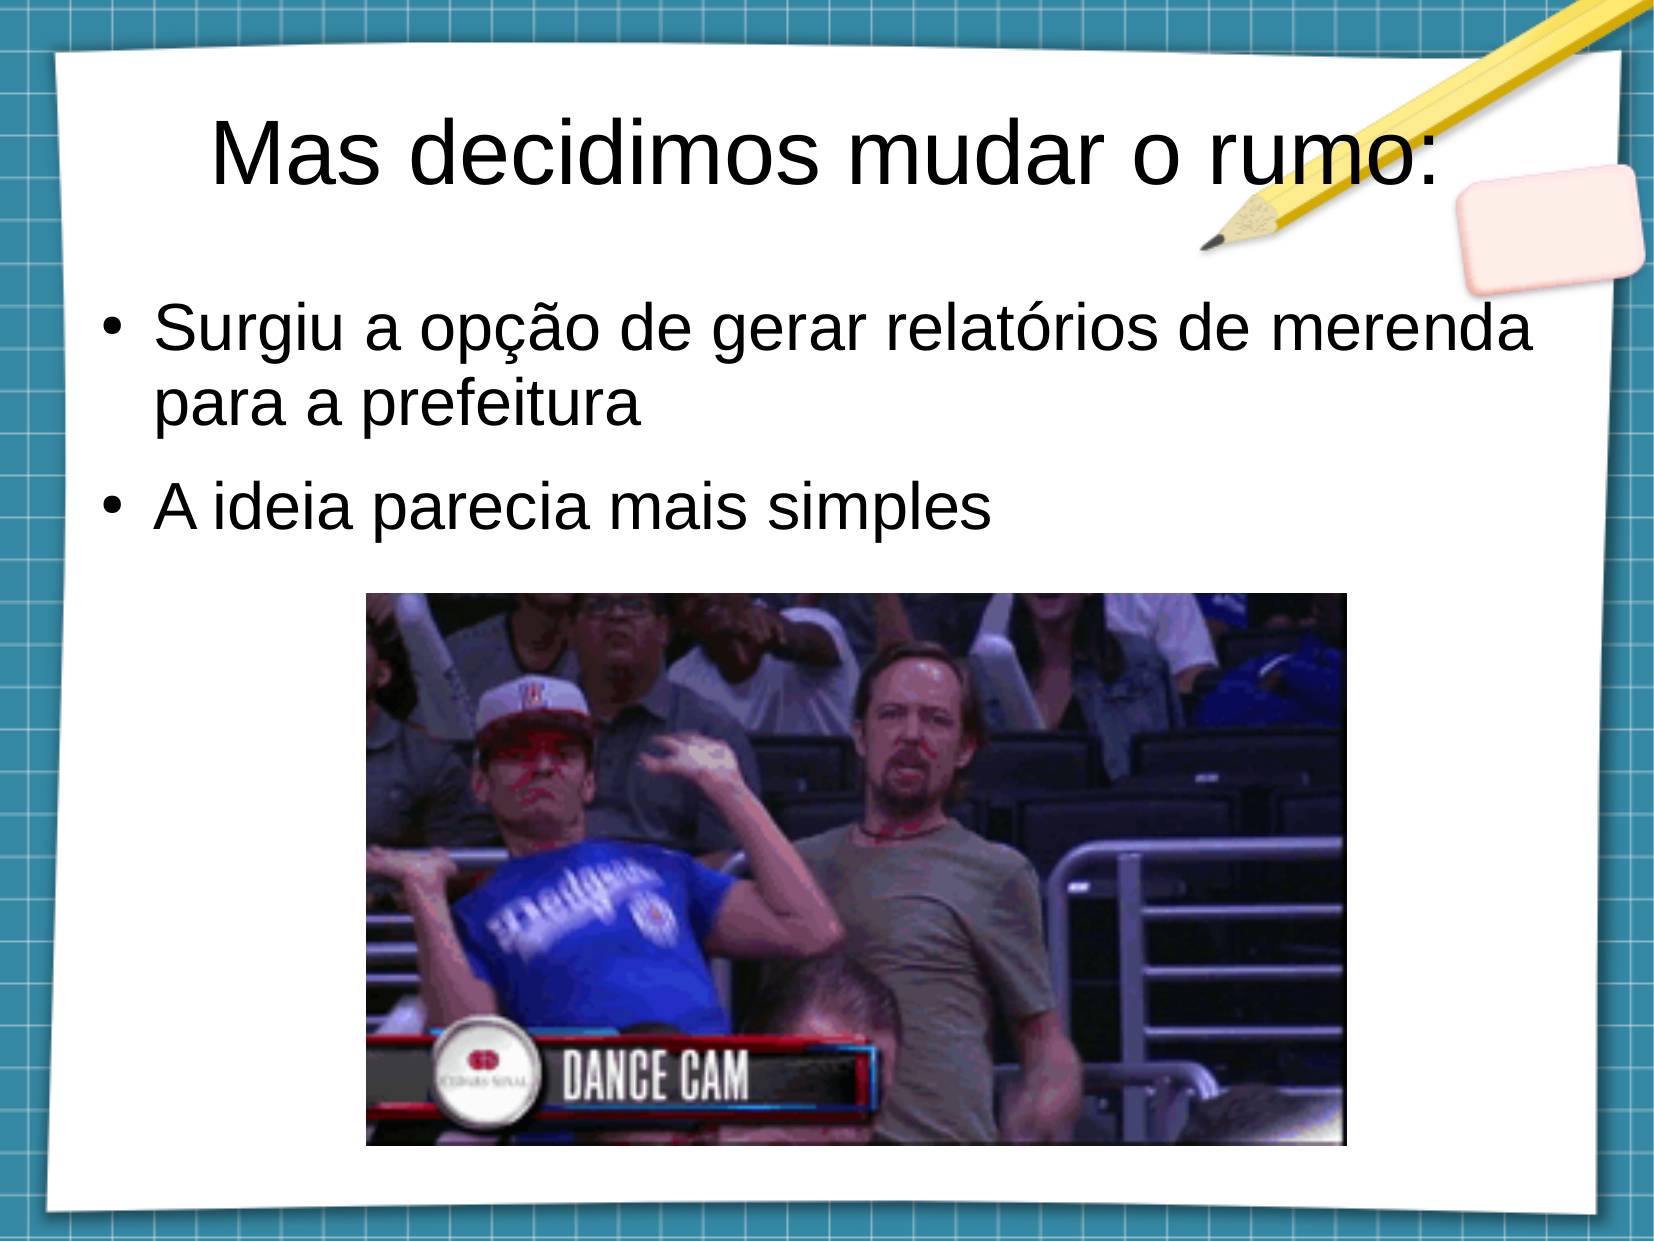

# Mas decidimos mudar o rumo:
Surgiu a opção de gerar relatórios de merenda para a prefeitura
A ideia parecia mais simples